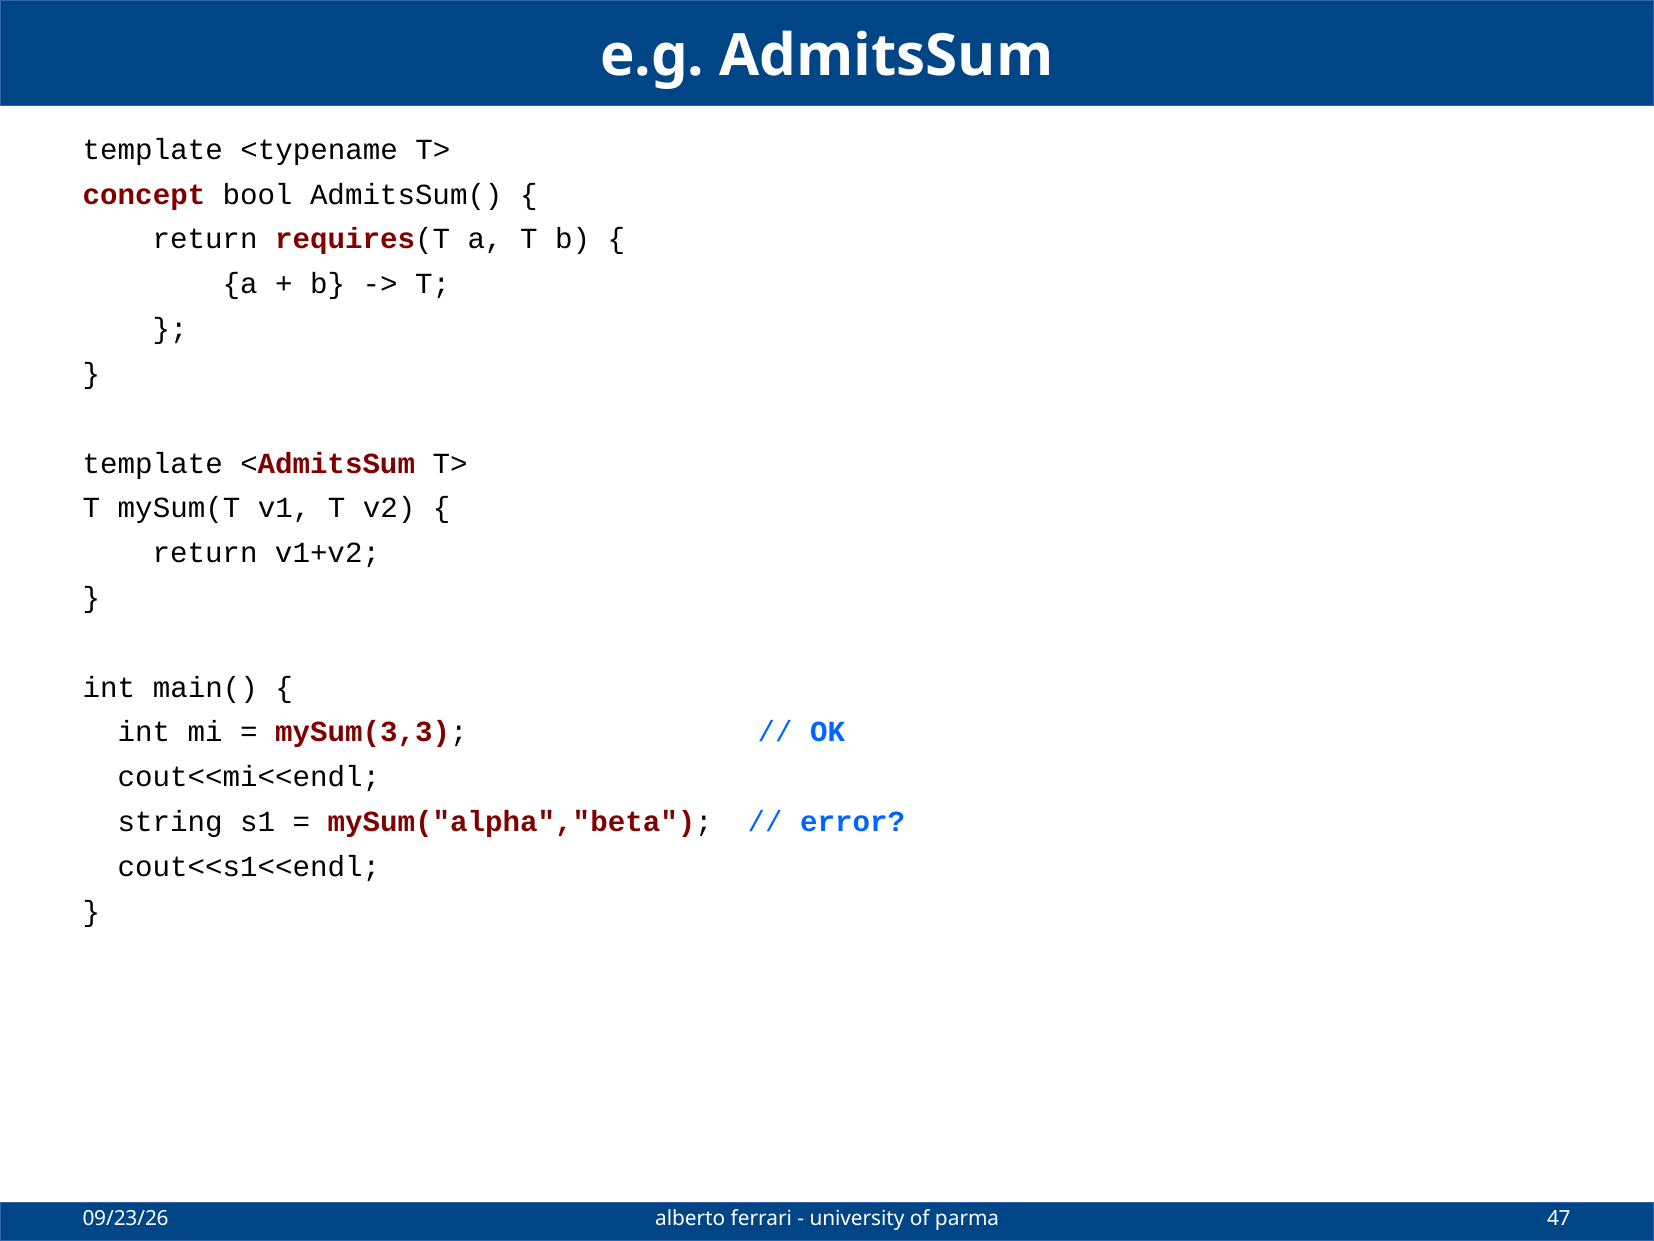

# e.g. AdmitsSum
template <typename T>
concept bool AdmitsSum() {
 return requires(T a, T b) {
 {a + b} -> T;
 };
}
template <AdmitsSum T>
T mySum(T v1, T v2) {
 return v1+v2;
}
int main() {
 int mi = mySum(3,3);				// OK
 cout<<mi<<endl;
 string s1 = mySum("alpha","beta"); // error?
 cout<<s1<<endl;
}
alberto ferrari - university of parma
47